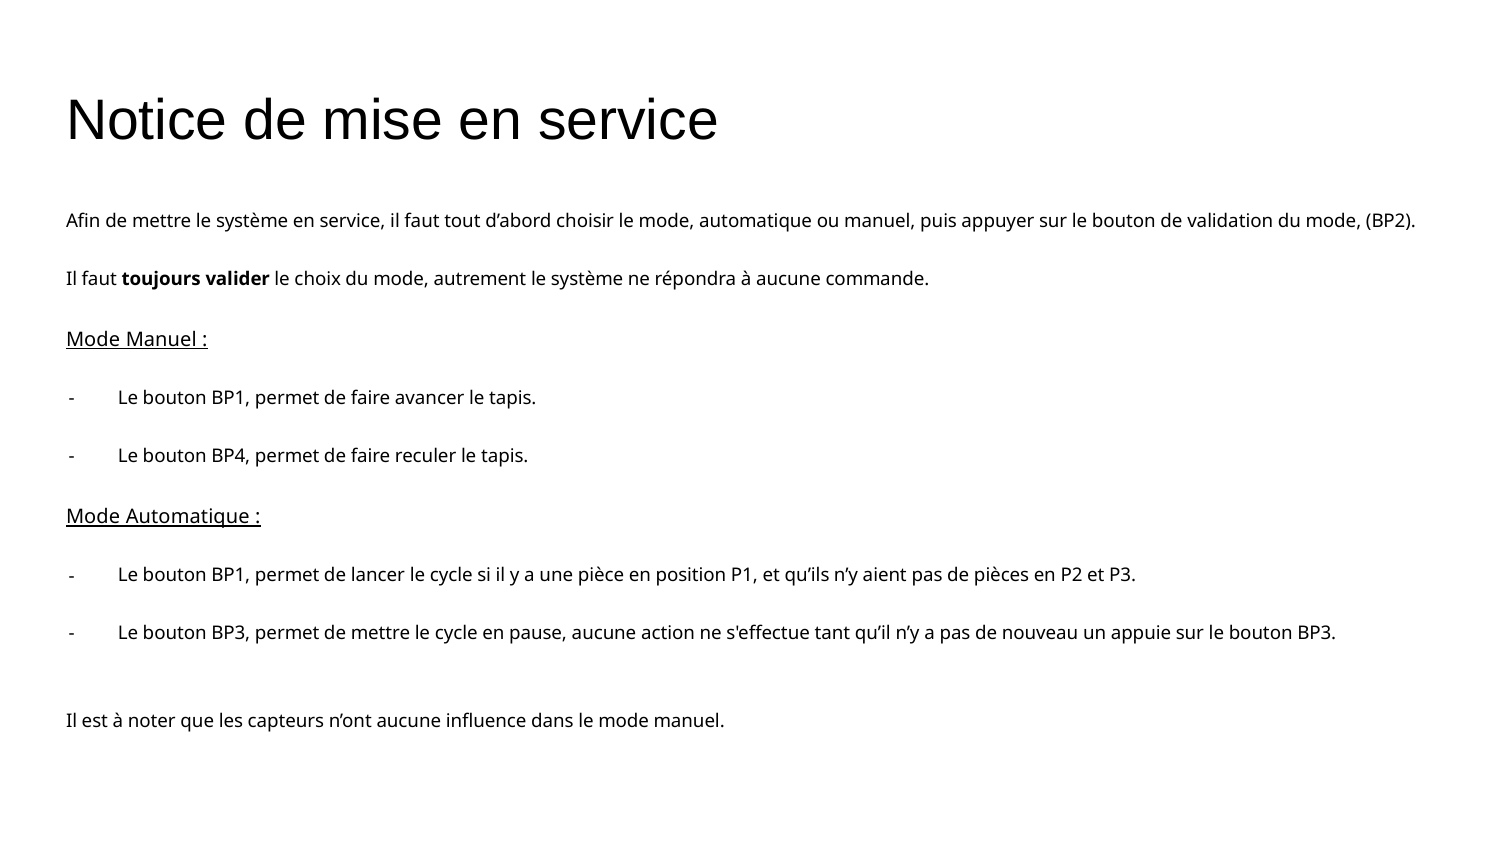

# Notice de mise en service
Afin de mettre le système en service, il faut tout d’abord choisir le mode, automatique ou manuel, puis appuyer sur le bouton de validation du mode, (BP2).
Il faut toujours valider le choix du mode, autrement le système ne répondra à aucune commande.
Mode Manuel :
Le bouton BP1, permet de faire avancer le tapis.
Le bouton BP4, permet de faire reculer le tapis.
Mode Automatique :
Le bouton BP1, permet de lancer le cycle si il y a une pièce en position P1, et qu’ils n’y aient pas de pièces en P2 et P3.
Le bouton BP3, permet de mettre le cycle en pause, aucune action ne s'effectue tant qu’il n’y a pas de nouveau un appuie sur le bouton BP3.
Il est à noter que les capteurs n’ont aucune influence dans le mode manuel.